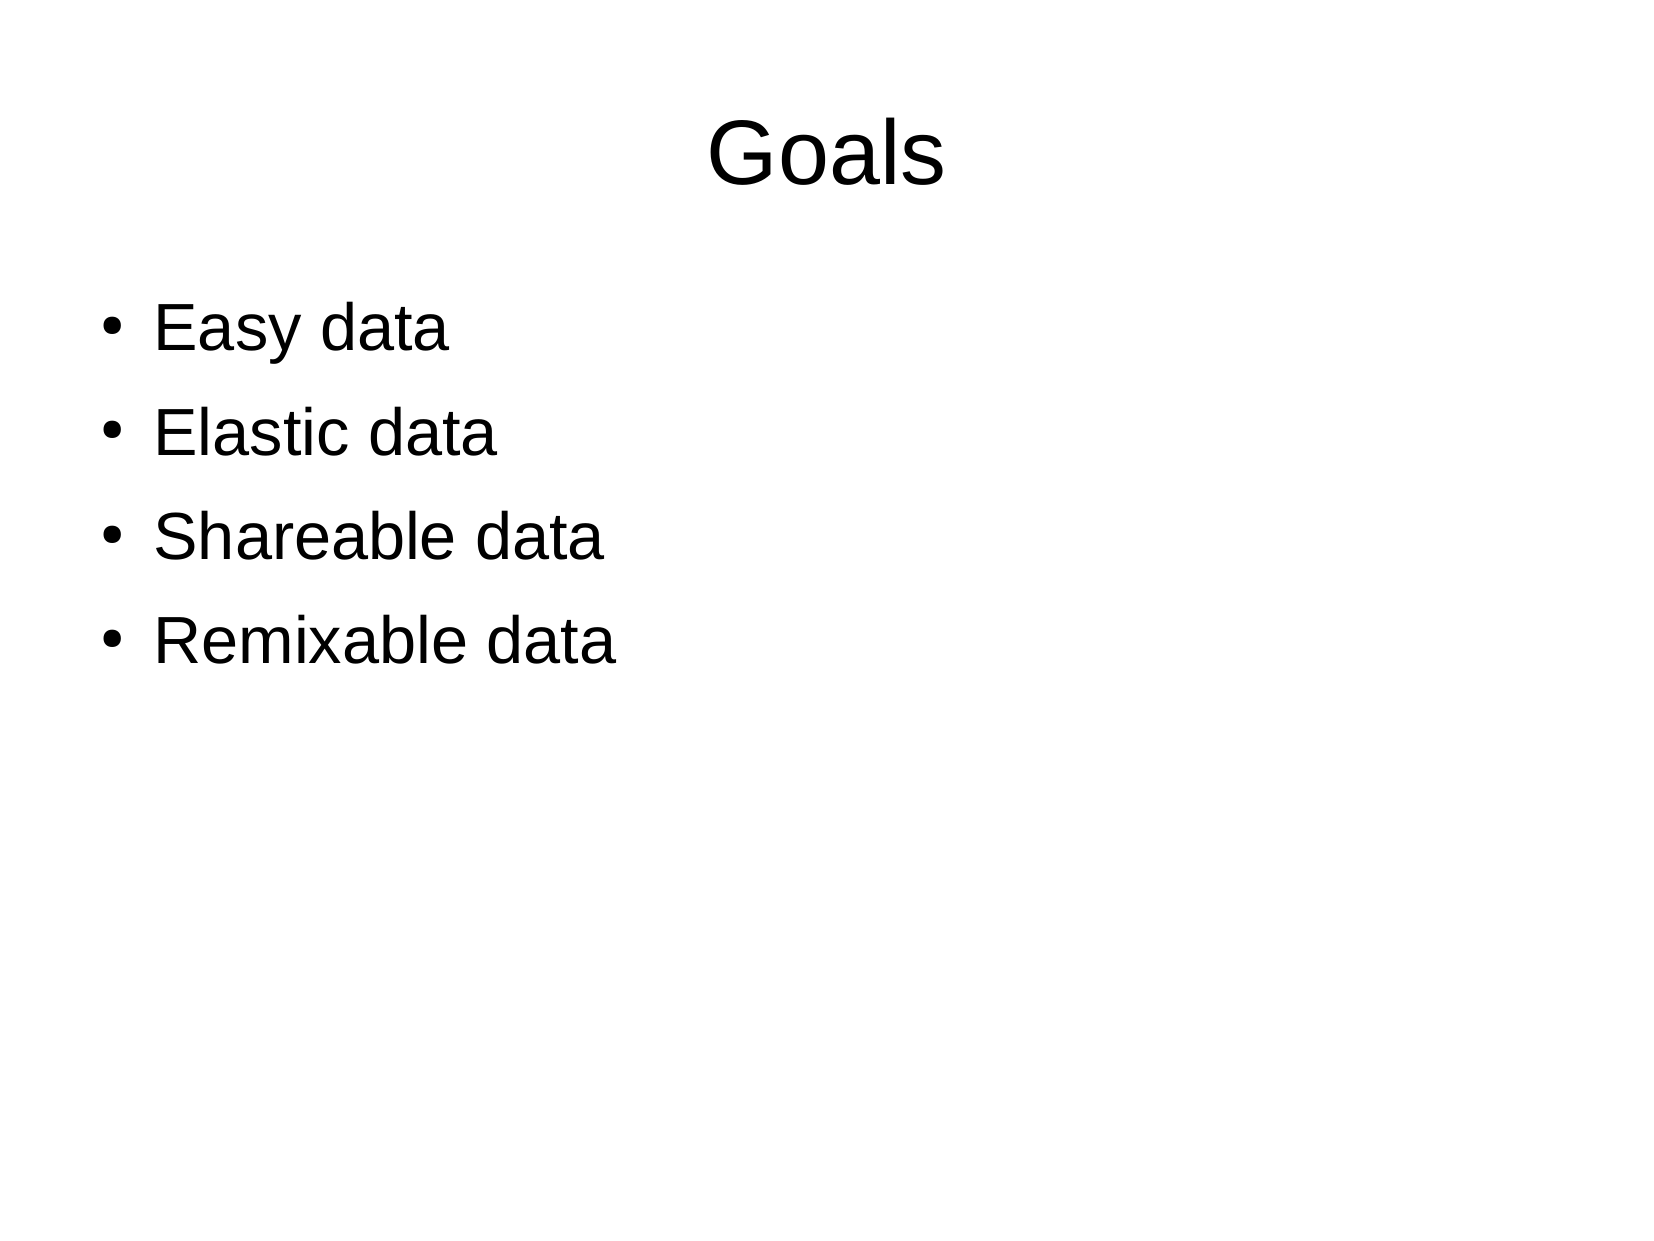

# Goals
Easy data
Elastic data
Shareable data
Remixable data